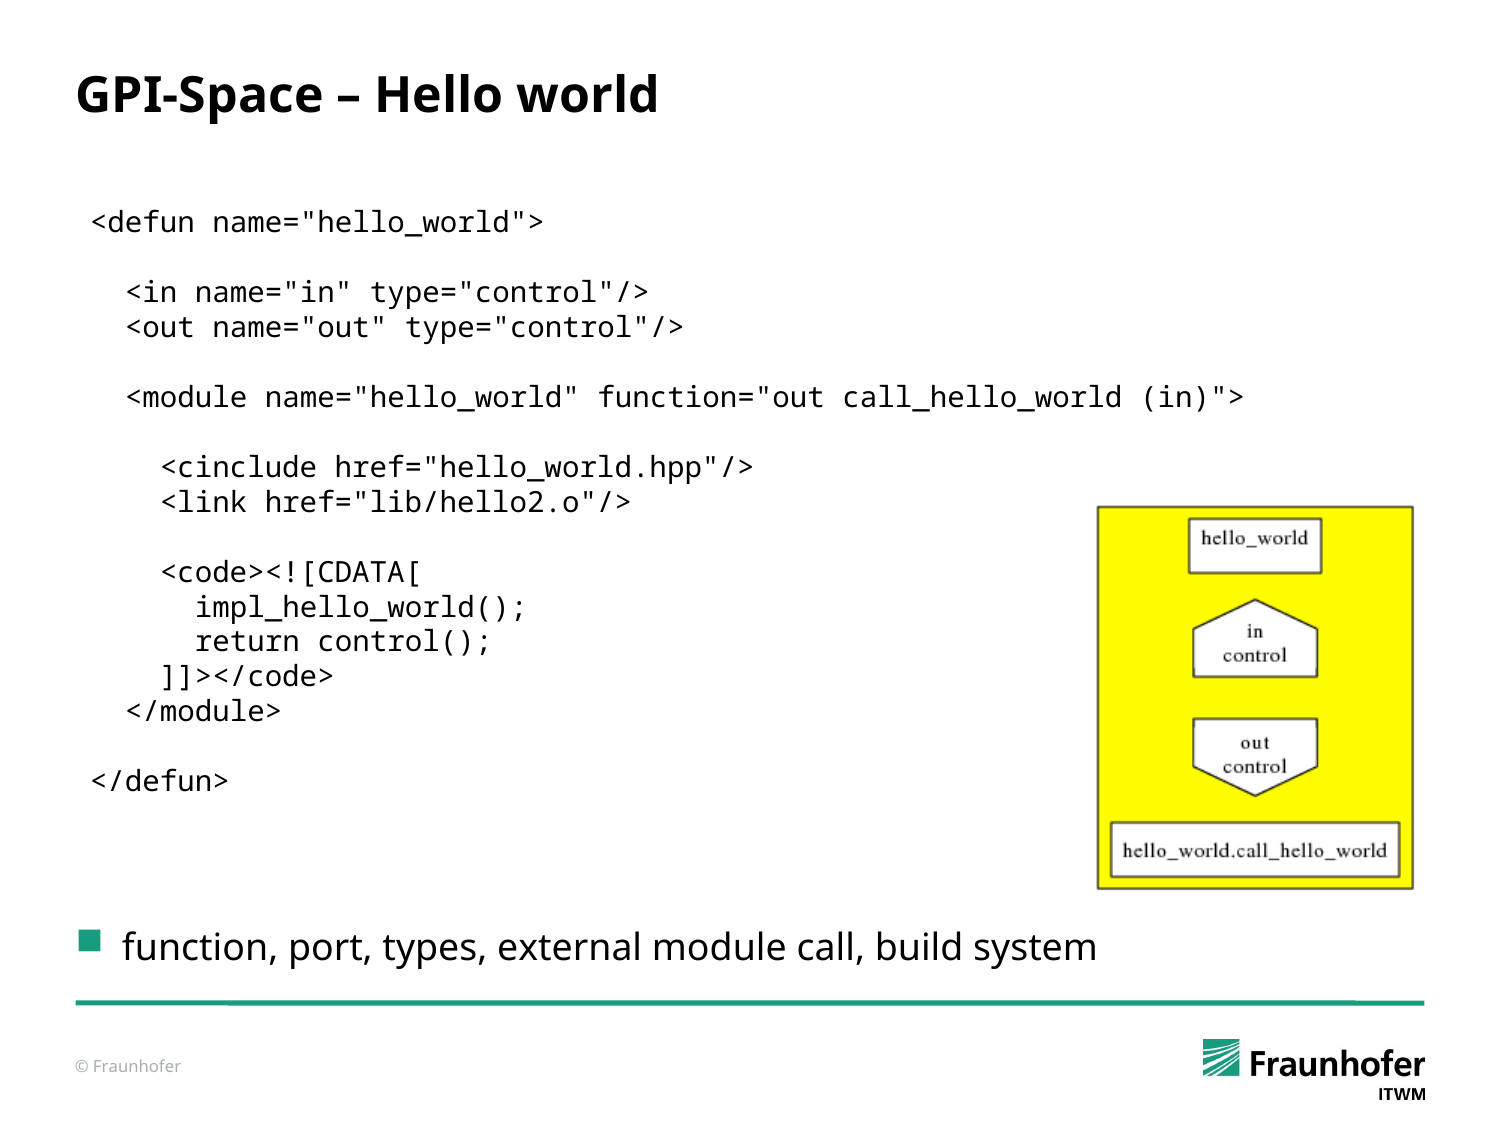

GPI-Space – Hello world
<defun name="hello_world">
 <in name="in" type="control"/>
 <out name="out" type="control"/>
 <module name="hello_world" function="out call_hello_world (in)">
 <cinclude href="hello_world.hpp"/>
 <link href="lib/hello2.o"/>
 <code><![CDATA[
 impl_hello_world();
 return control();
 ]]></code>
 </module>
</defun>
function, port, types, external module call, build system